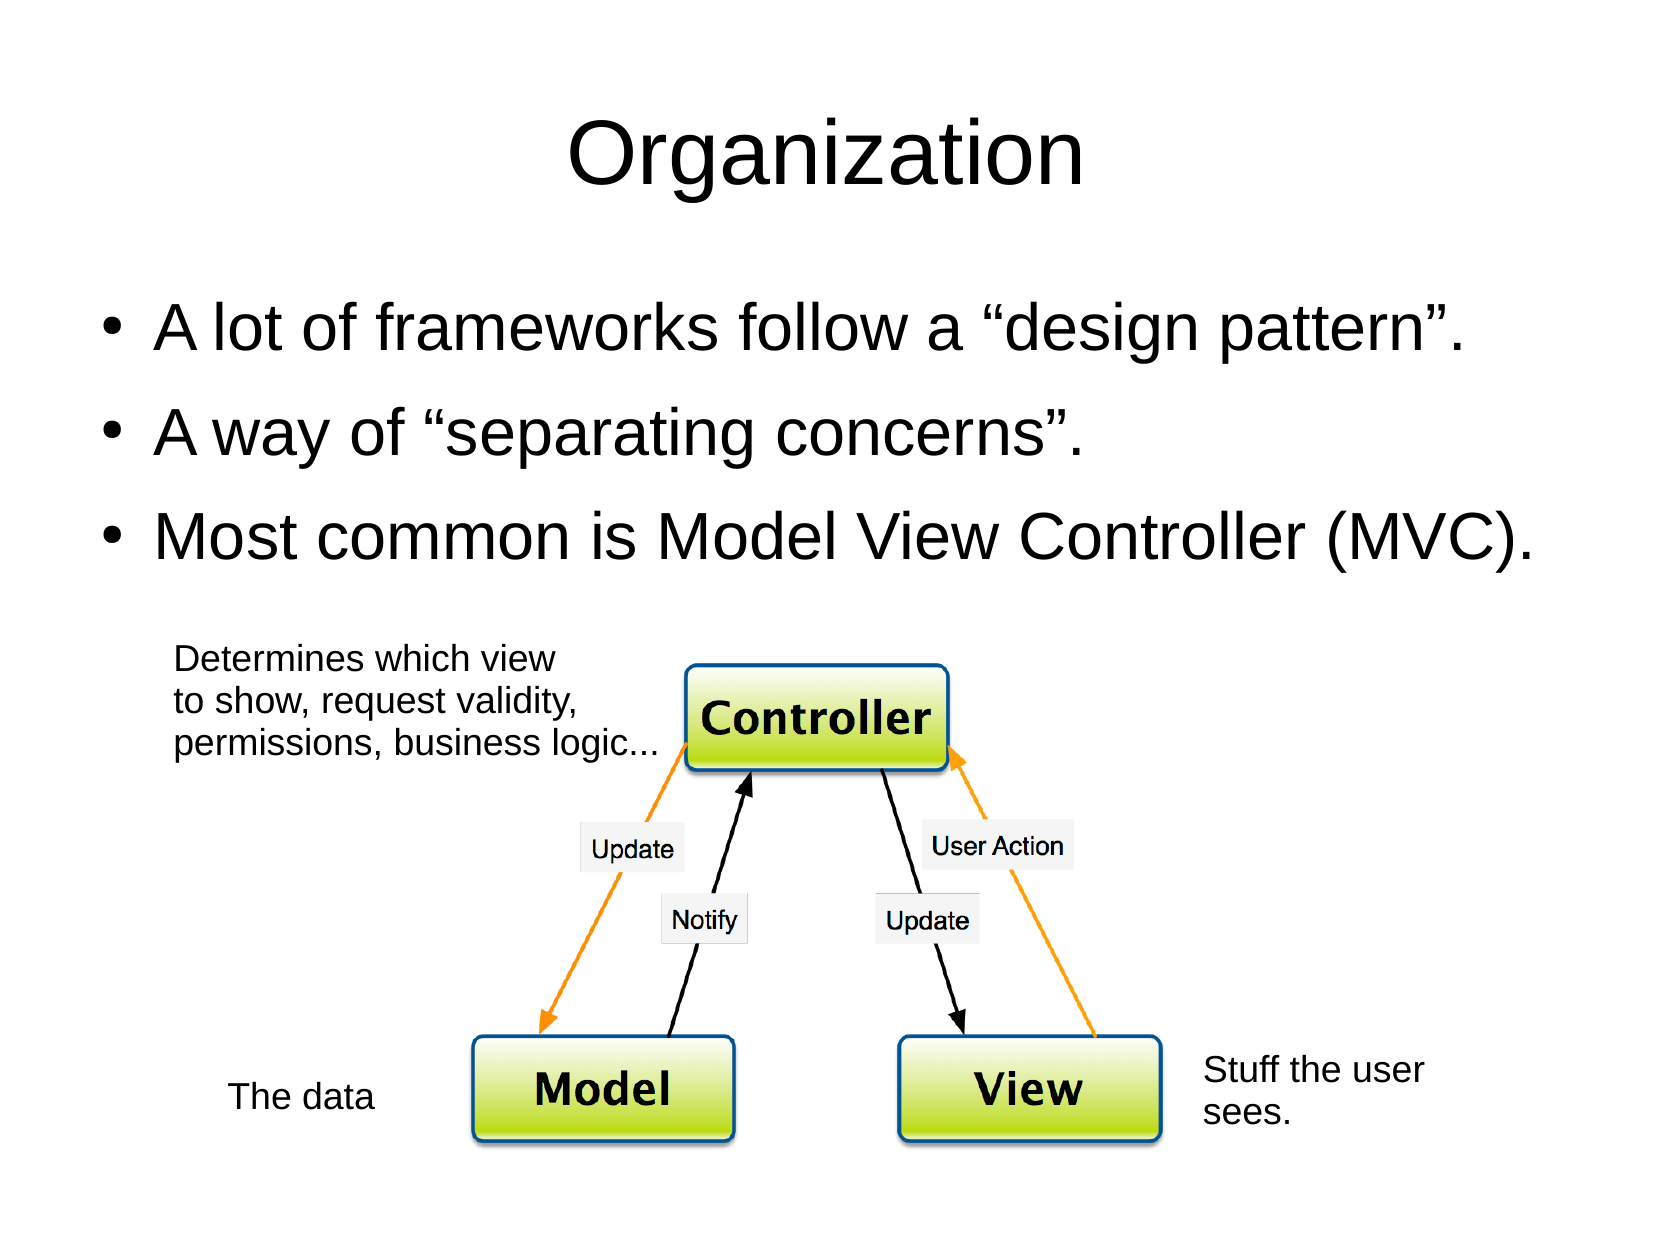

# Organization
A lot of frameworks follow a “design pattern”.
A way of “separating concerns”.
Most common is Model View Controller (MVC).
Determines which view
to show, request validity,
permissions, business logic...
Stuff the user
sees.
The data